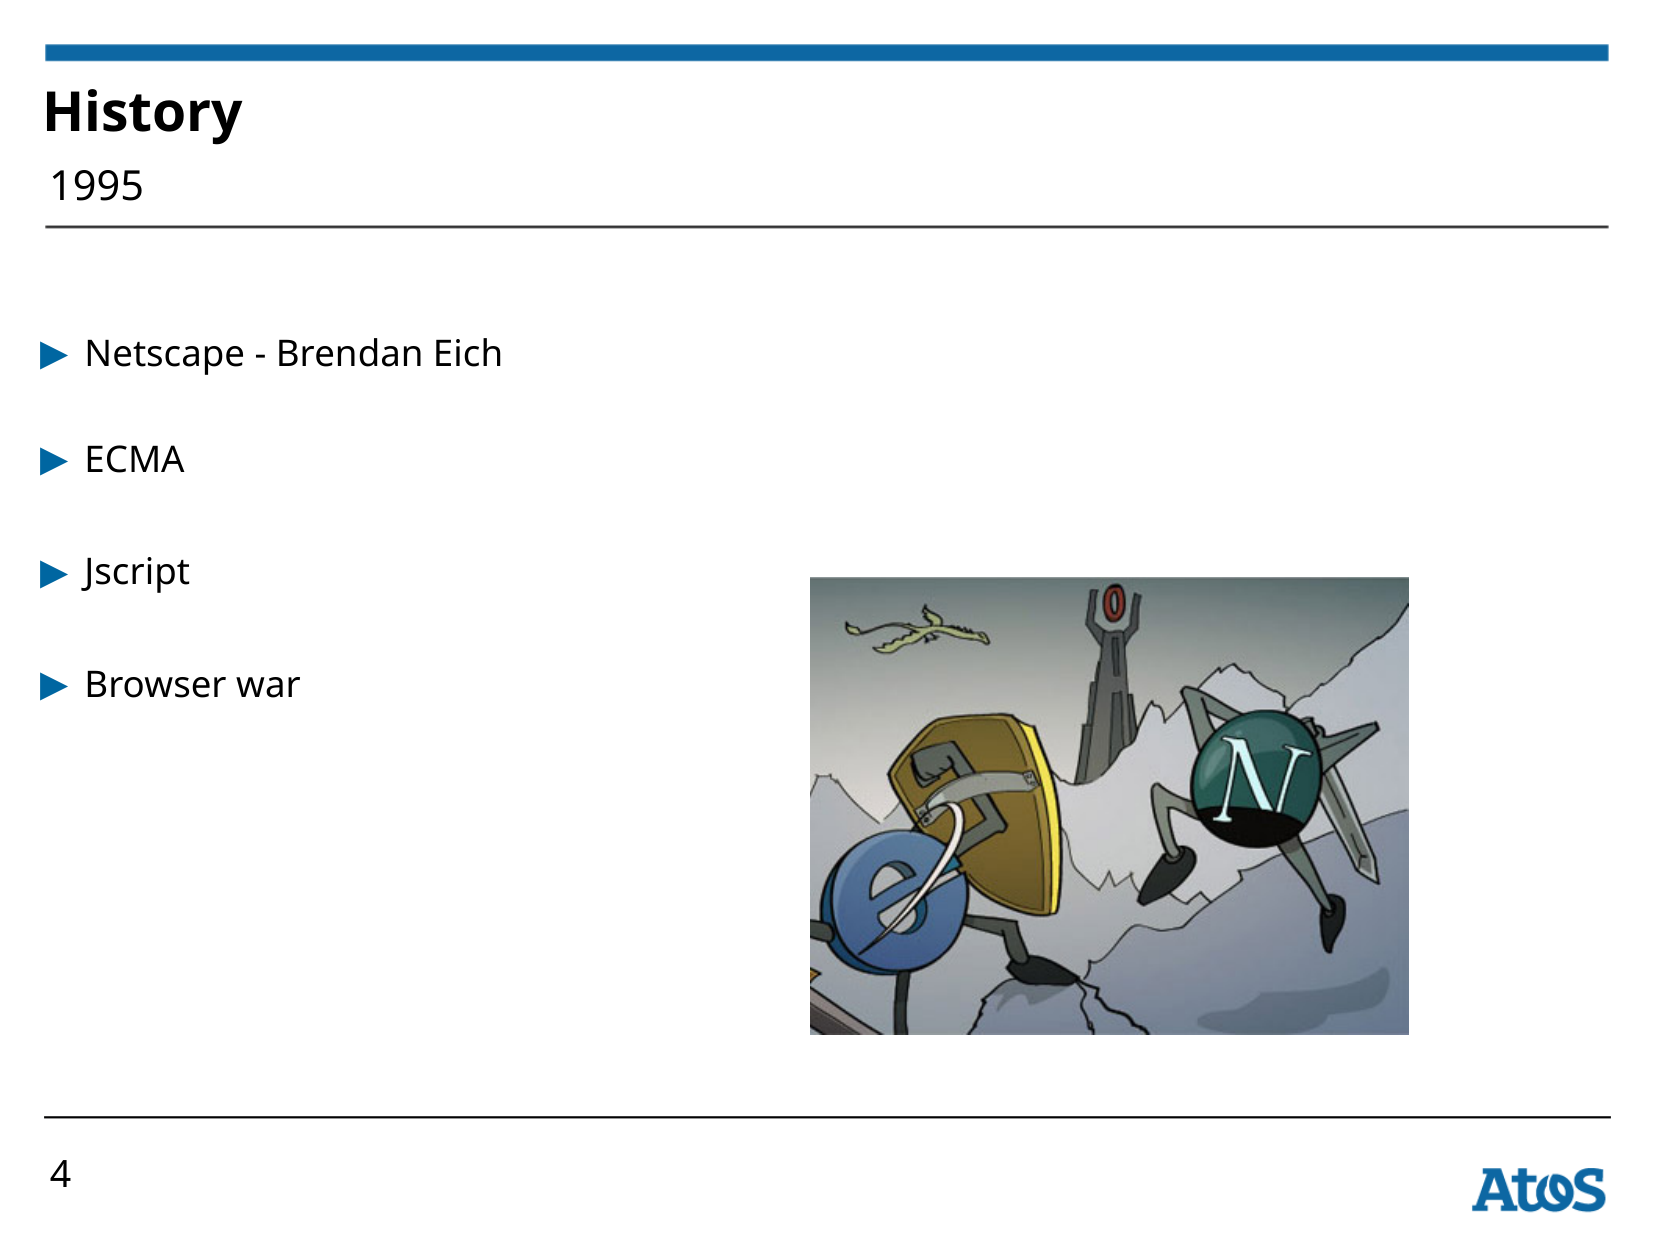

# History
1995
Netscape - Brendan Eich
ECMA
Jscript
Browser war